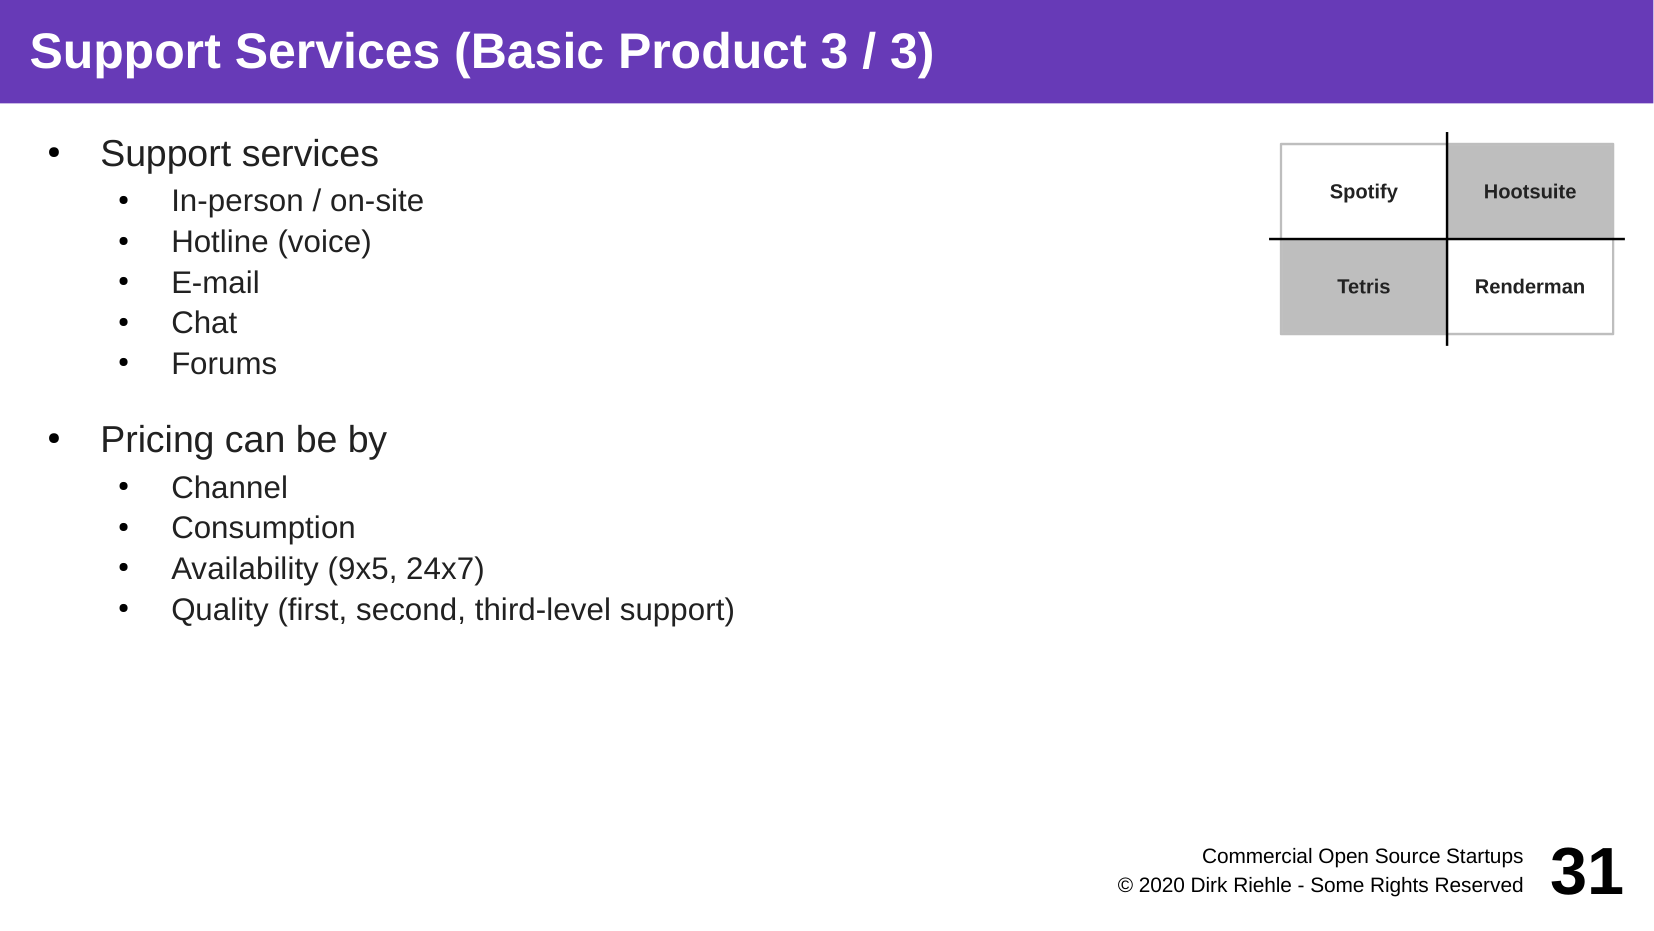

# Support Services (Basic Product 3 / 3)
Support services
In-person / on-site
Hotline (voice)
E-mail
Chat
Forums
Pricing can be by
Channel
Consumption
Availability (9x5, 24x7)
Quality (first, second, third-level support)
Commercial Open Source Startups
31
© 2020 Dirk Riehle - Some Rights Reserved